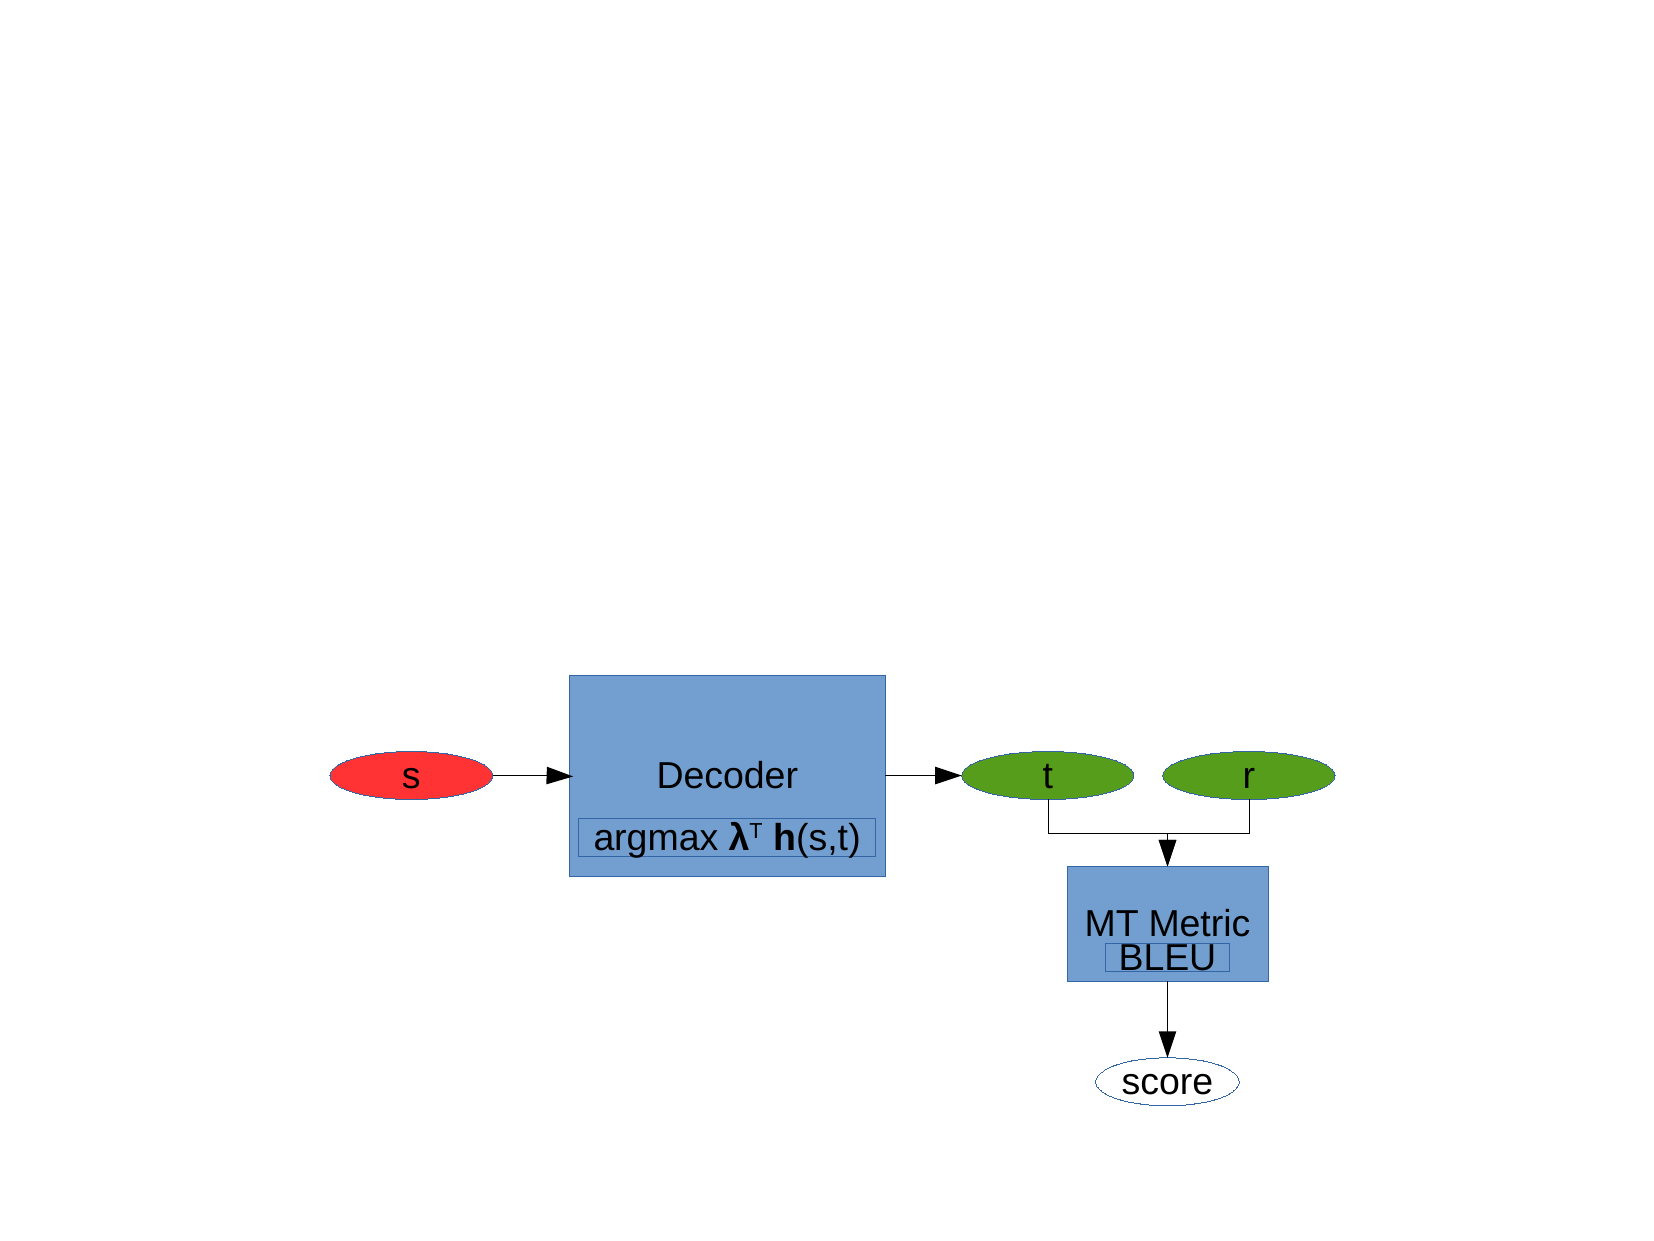

Decoder
s
t
r
argmax λT h(s,t)
MT Metric
BLEU
score